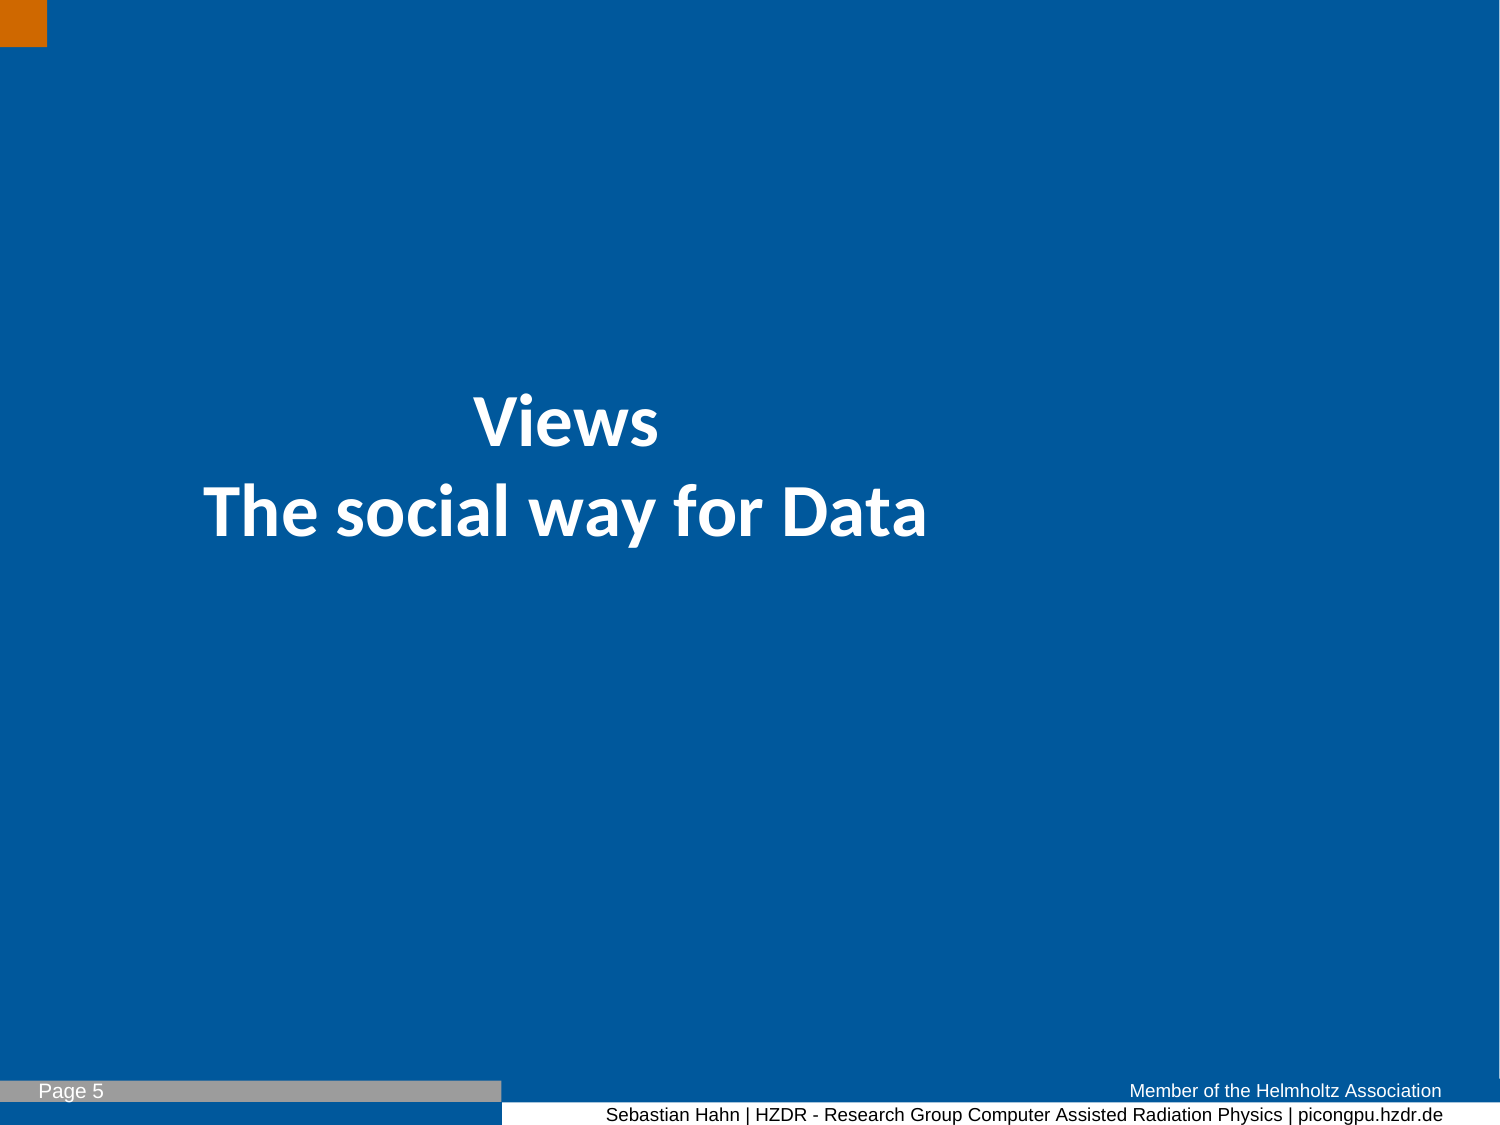

#
Views
The social way for Data